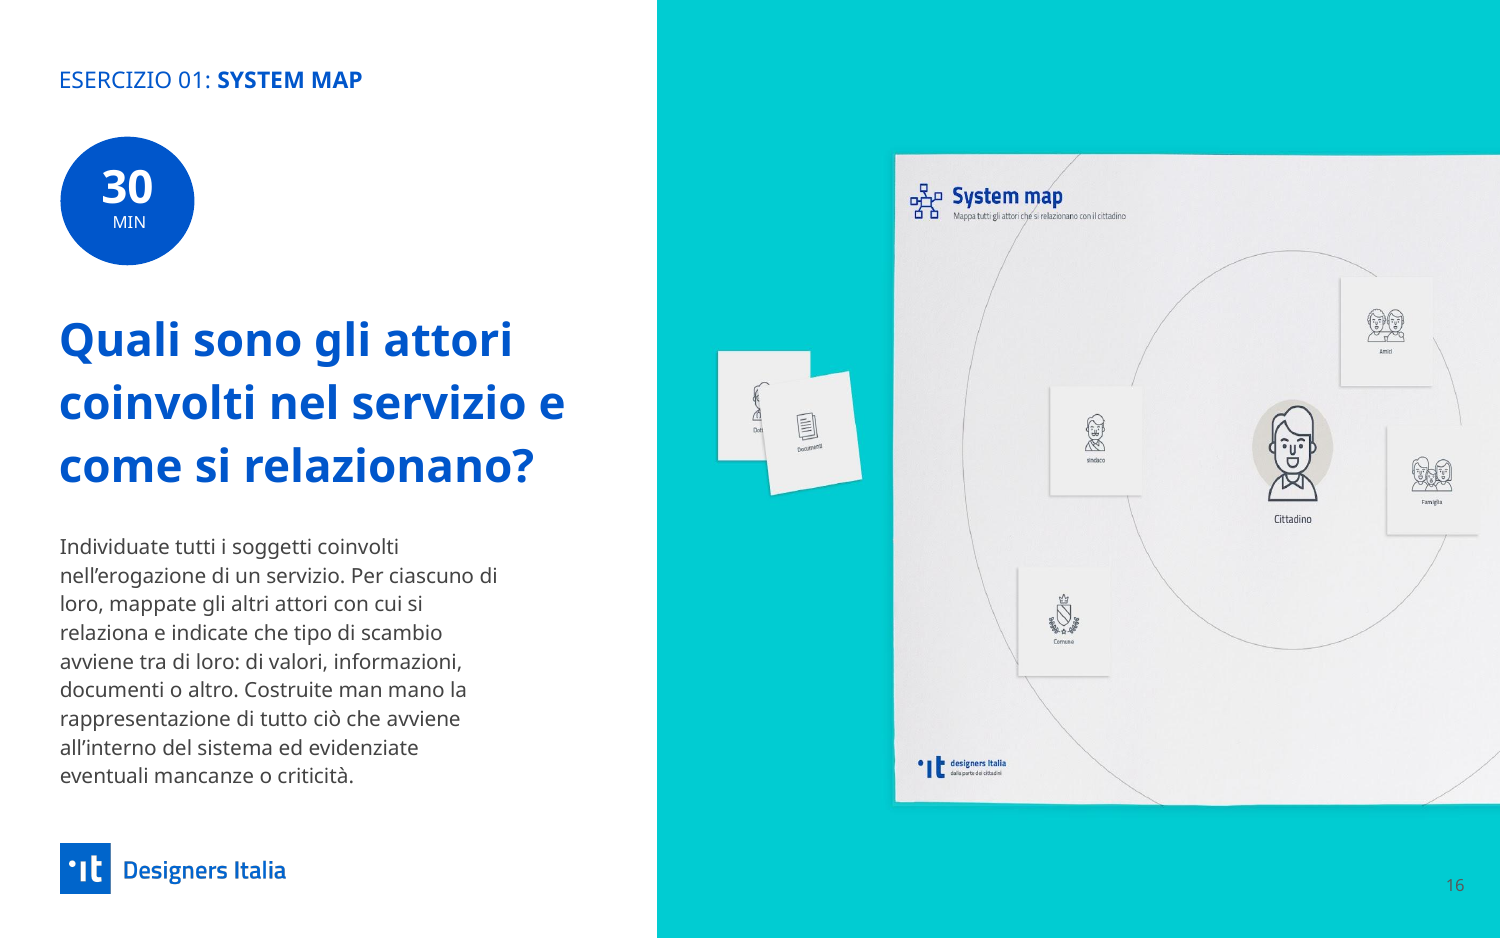

ESERCIZIO 01: SYSTEM MAP
30
MIN
Quali sono gli attori coinvolti nel servizio e come si relazionano?
Individuate tutti i soggetti coinvolti nell’erogazione di un servizio. Per ciascuno di loro, mappate gli altri attori con cui si relaziona e indicate che tipo di scambio avviene tra di loro: di valori, informazioni, documenti o altro. Costruite man mano la rappresentazione di tutto ciò che avviene all’interno del sistema ed evidenziate eventuali mancanze o criticità.